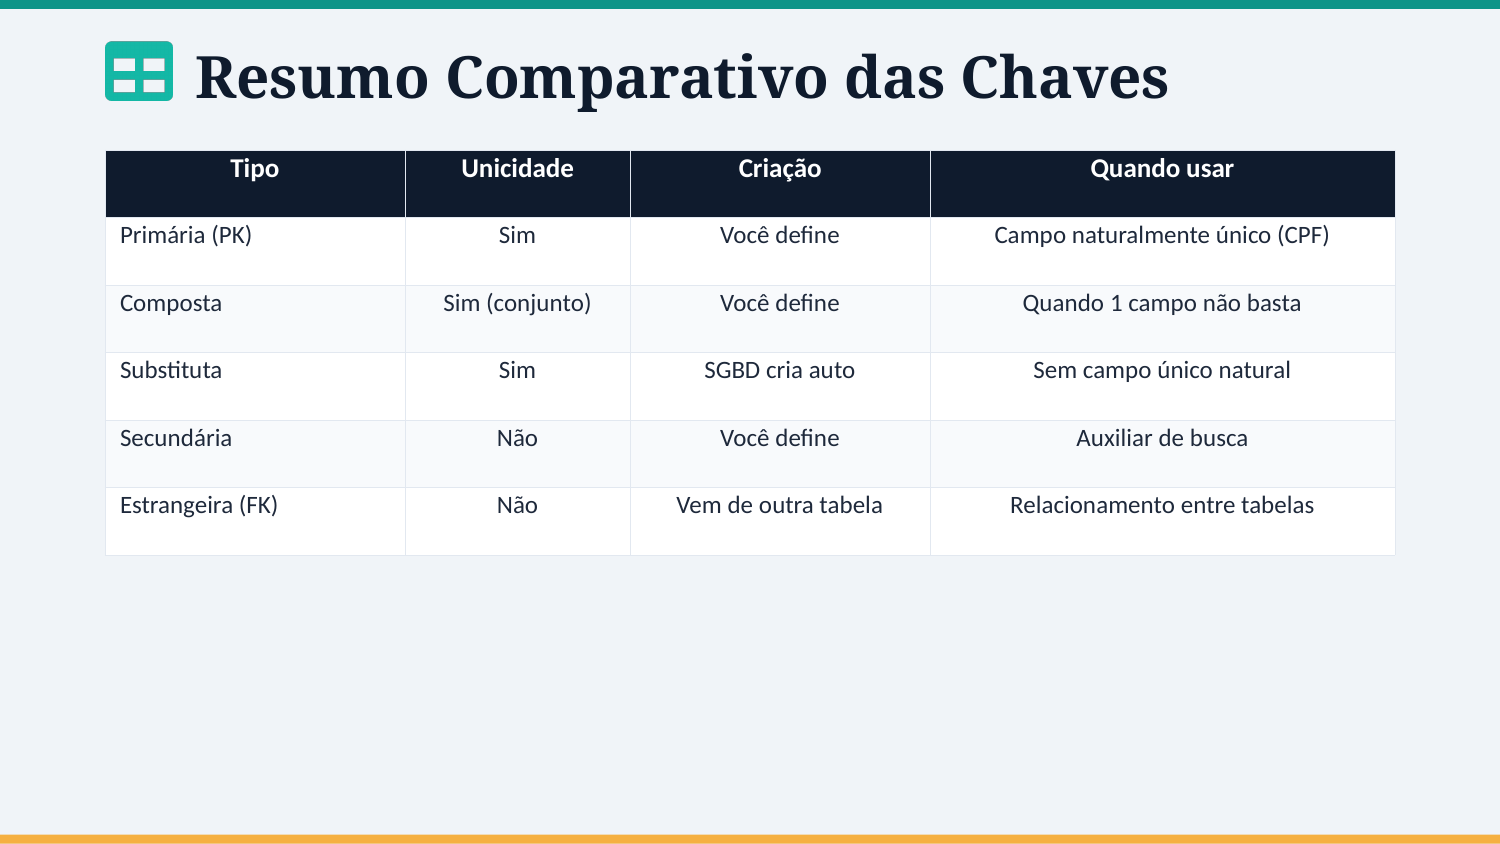

Resumo Comparativo das Chaves
| Tipo | Unicidade | Criação | Quando usar |
| --- | --- | --- | --- |
| Primária (PK) | Sim | Você define | Campo naturalmente único (CPF) |
| Composta | Sim (conjunto) | Você define | Quando 1 campo não basta |
| Substituta | Sim | SGBD cria auto | Sem campo único natural |
| Secundária | Não | Você define | Auxiliar de busca |
| Estrangeira (FK) | Não | Vem de outra tabela | Relacionamento entre tabelas |